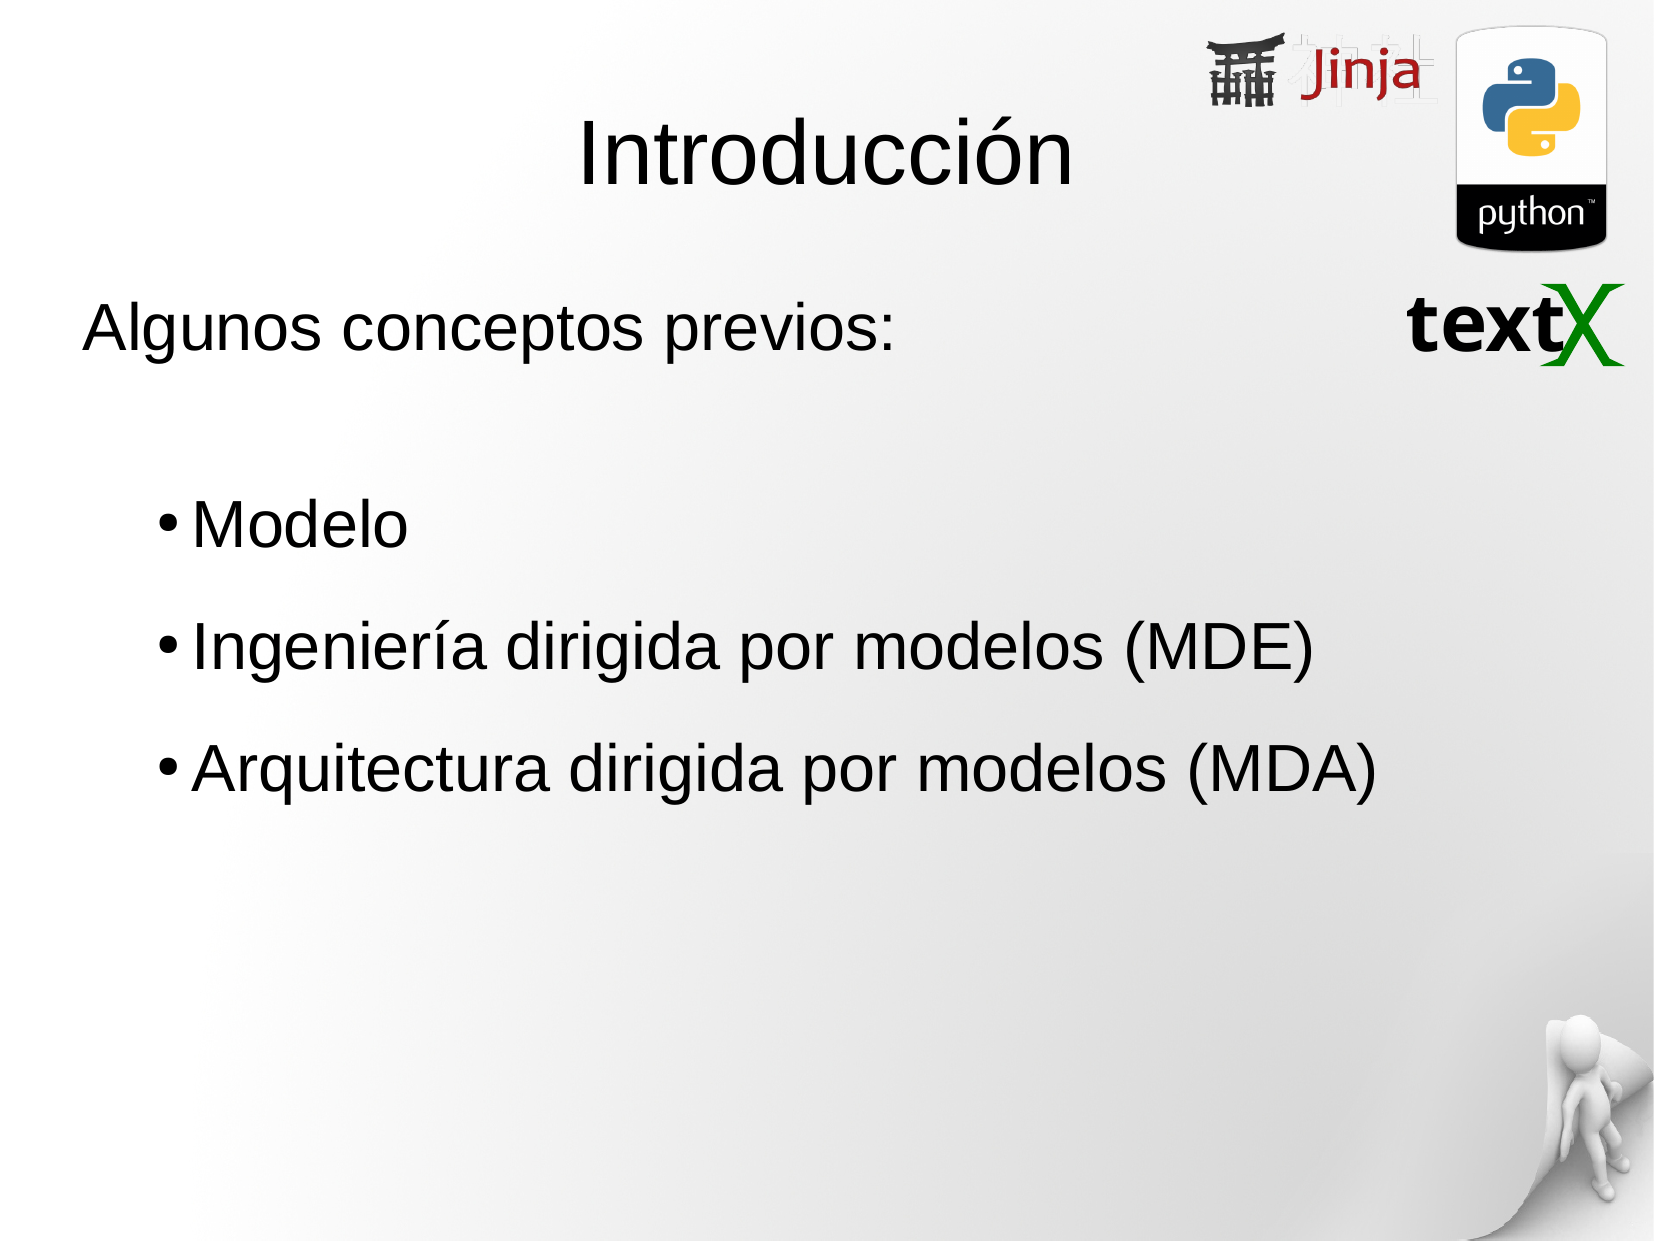

# Introducción
Algunos conceptos previos:
Modelo
Ingeniería dirigida por modelos (MDE)
Arquitectura dirigida por modelos (MDA)